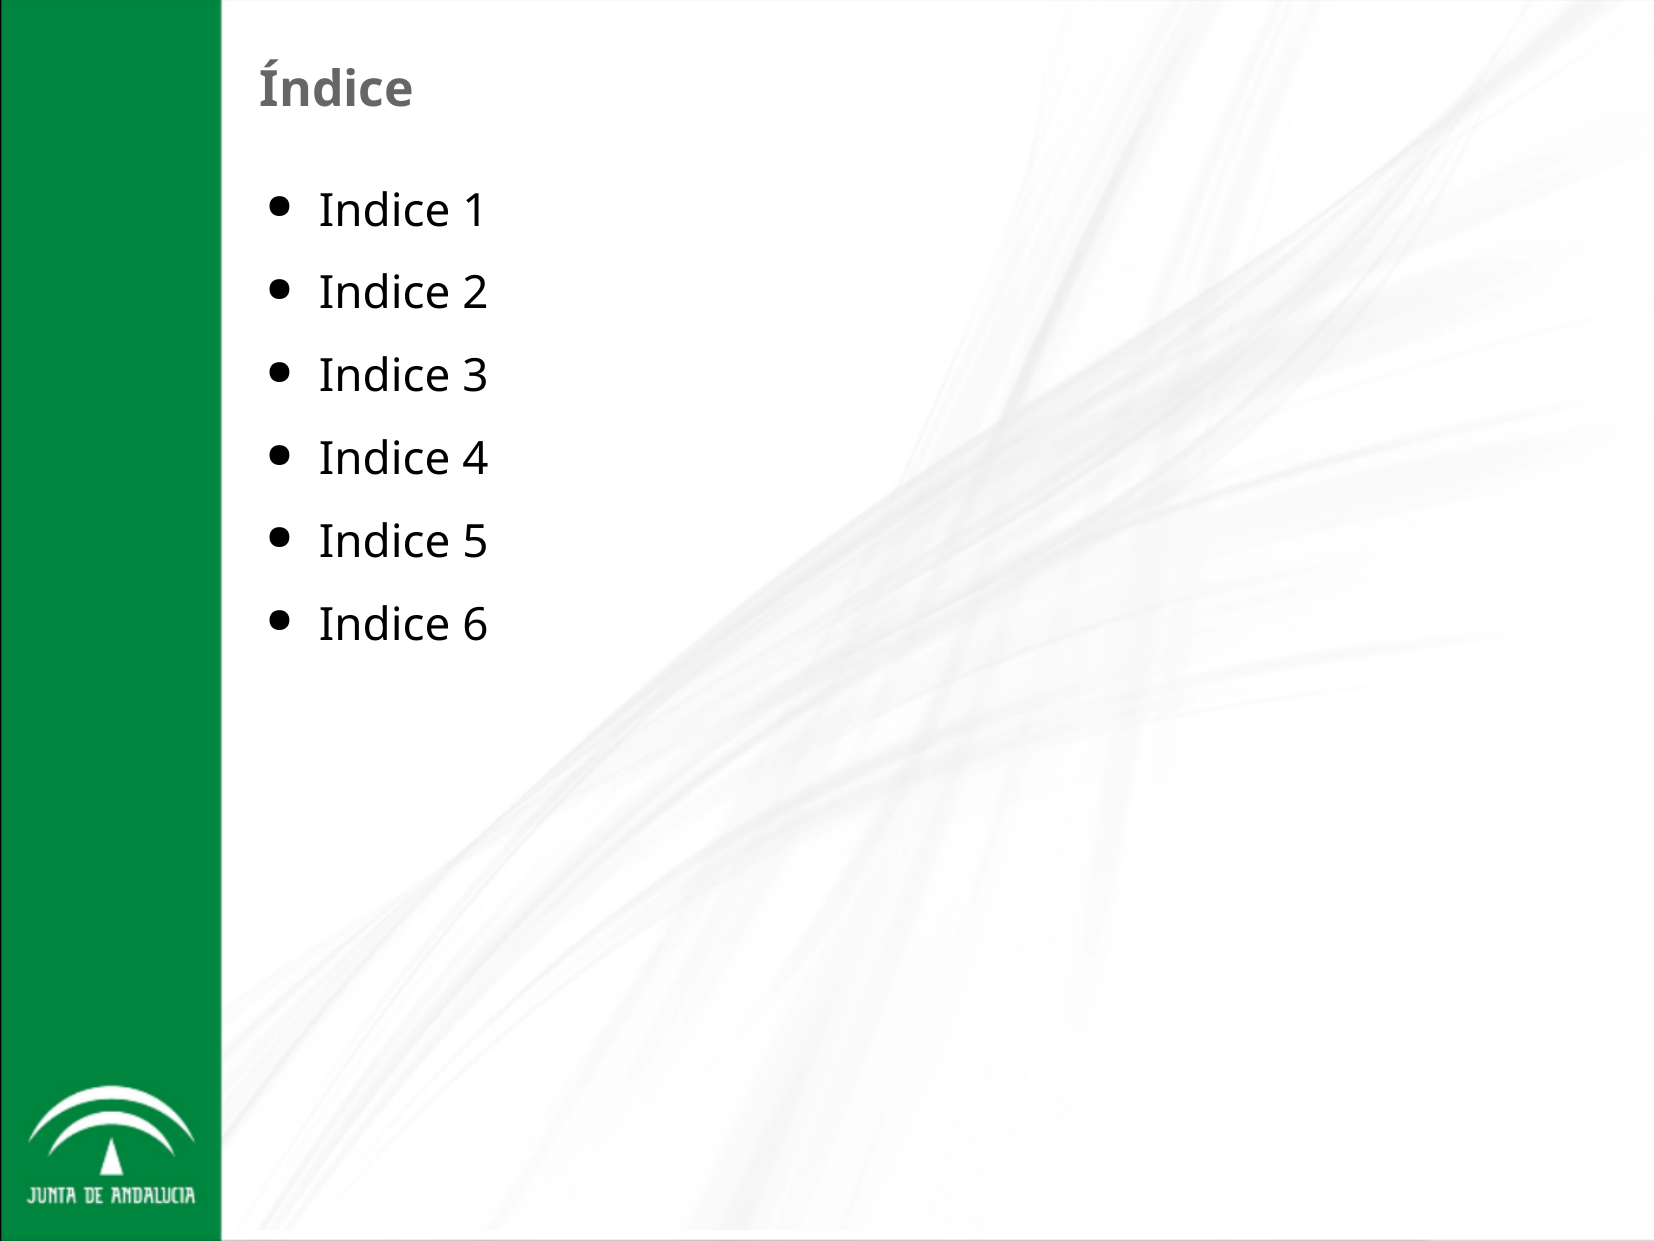

# Índice
Indice 1
Indice 2
Indice 3
Indice 4
Indice 5
Indice 6